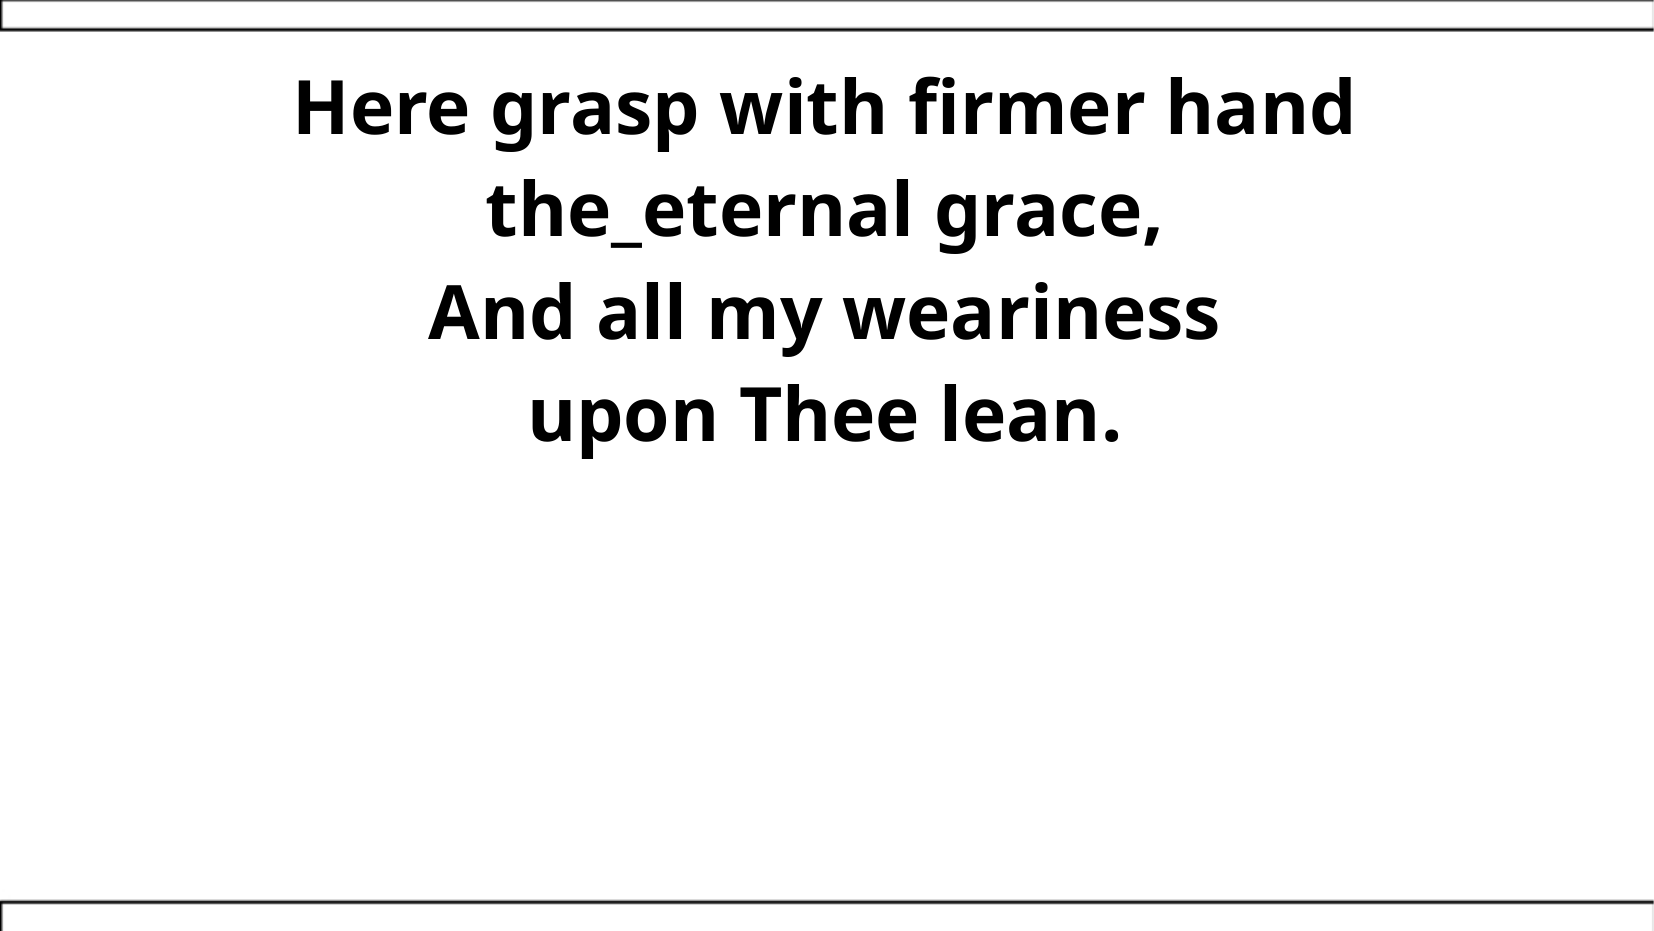

Here grasp with firmer hand
the_eternal grace,
And all my weariness
upon Thee lean.